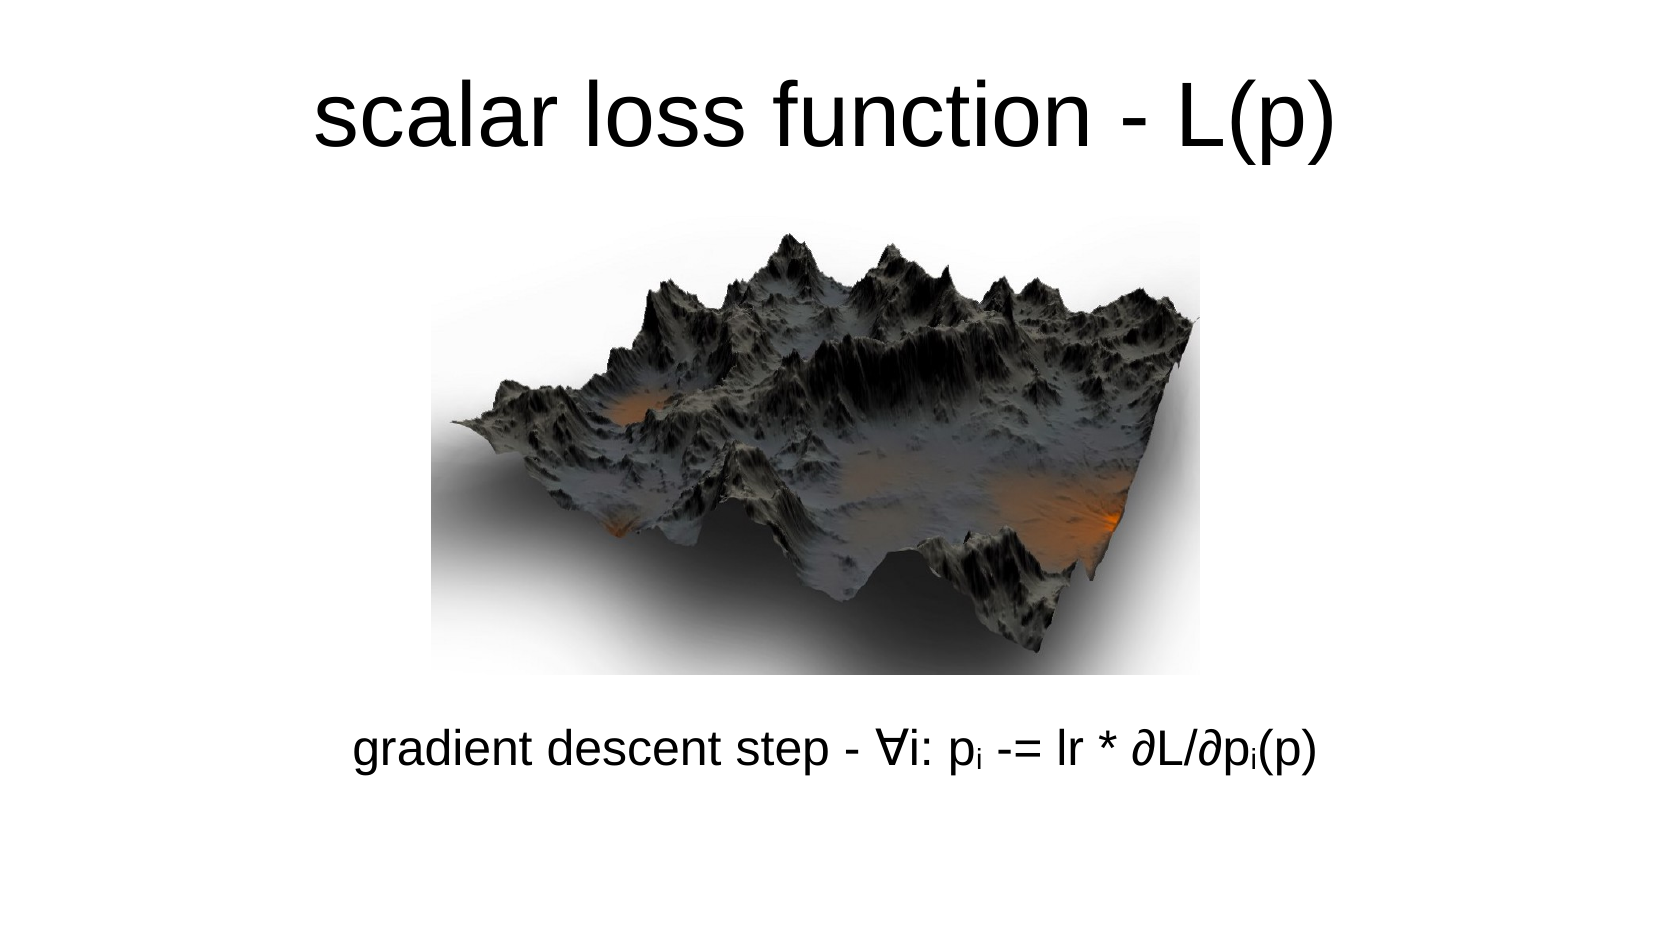

# scalar loss function - L(p)
gradient descent step - ∀i: pi -= lr * ∂L/∂pi(p)